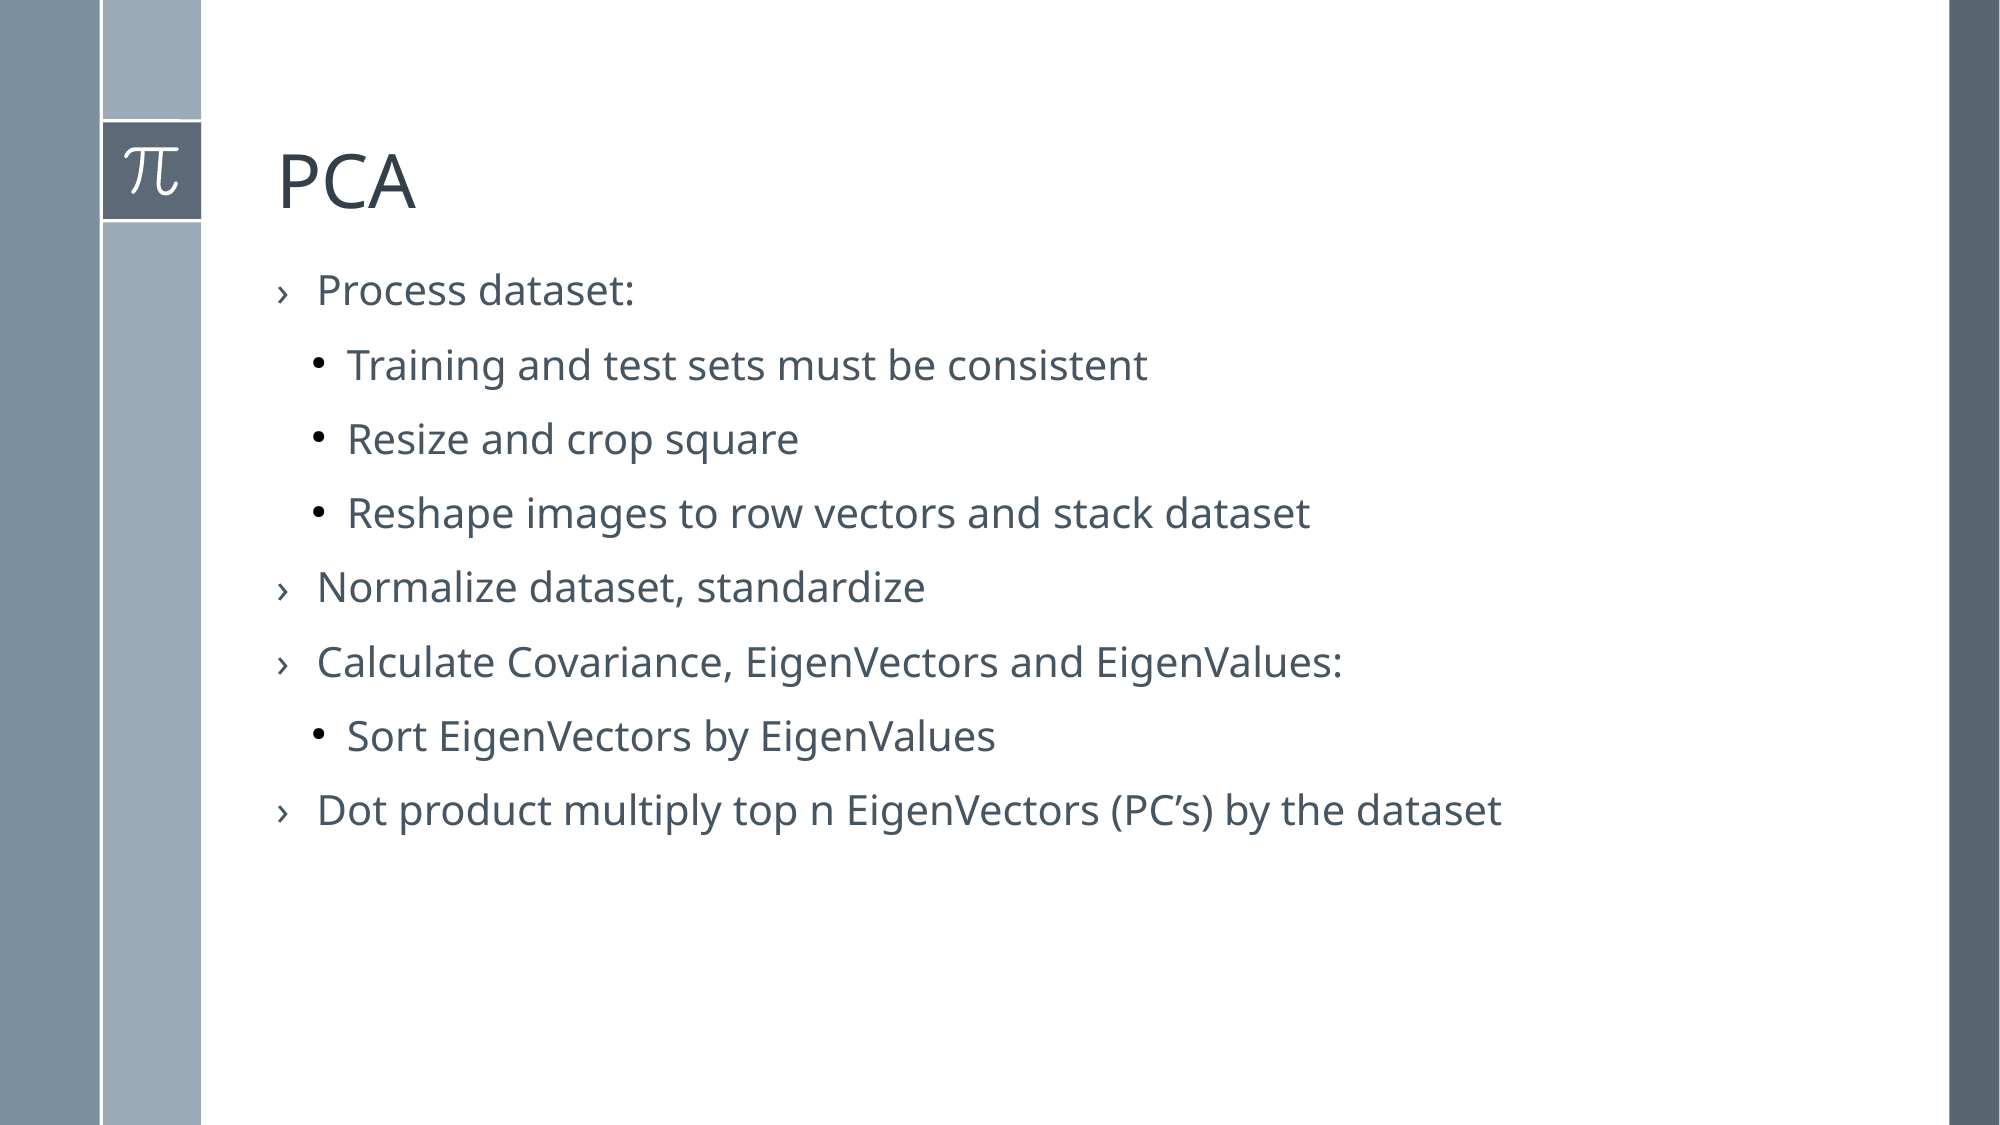

PCA
Process dataset:
Training and test sets must be consistent
Resize and crop square
Reshape images to row vectors and stack dataset
Normalize dataset, standardize
Calculate Covariance, EigenVectors and EigenValues:
Sort EigenVectors by EigenValues
Dot product multiply top n EigenVectors (PC’s) by the dataset